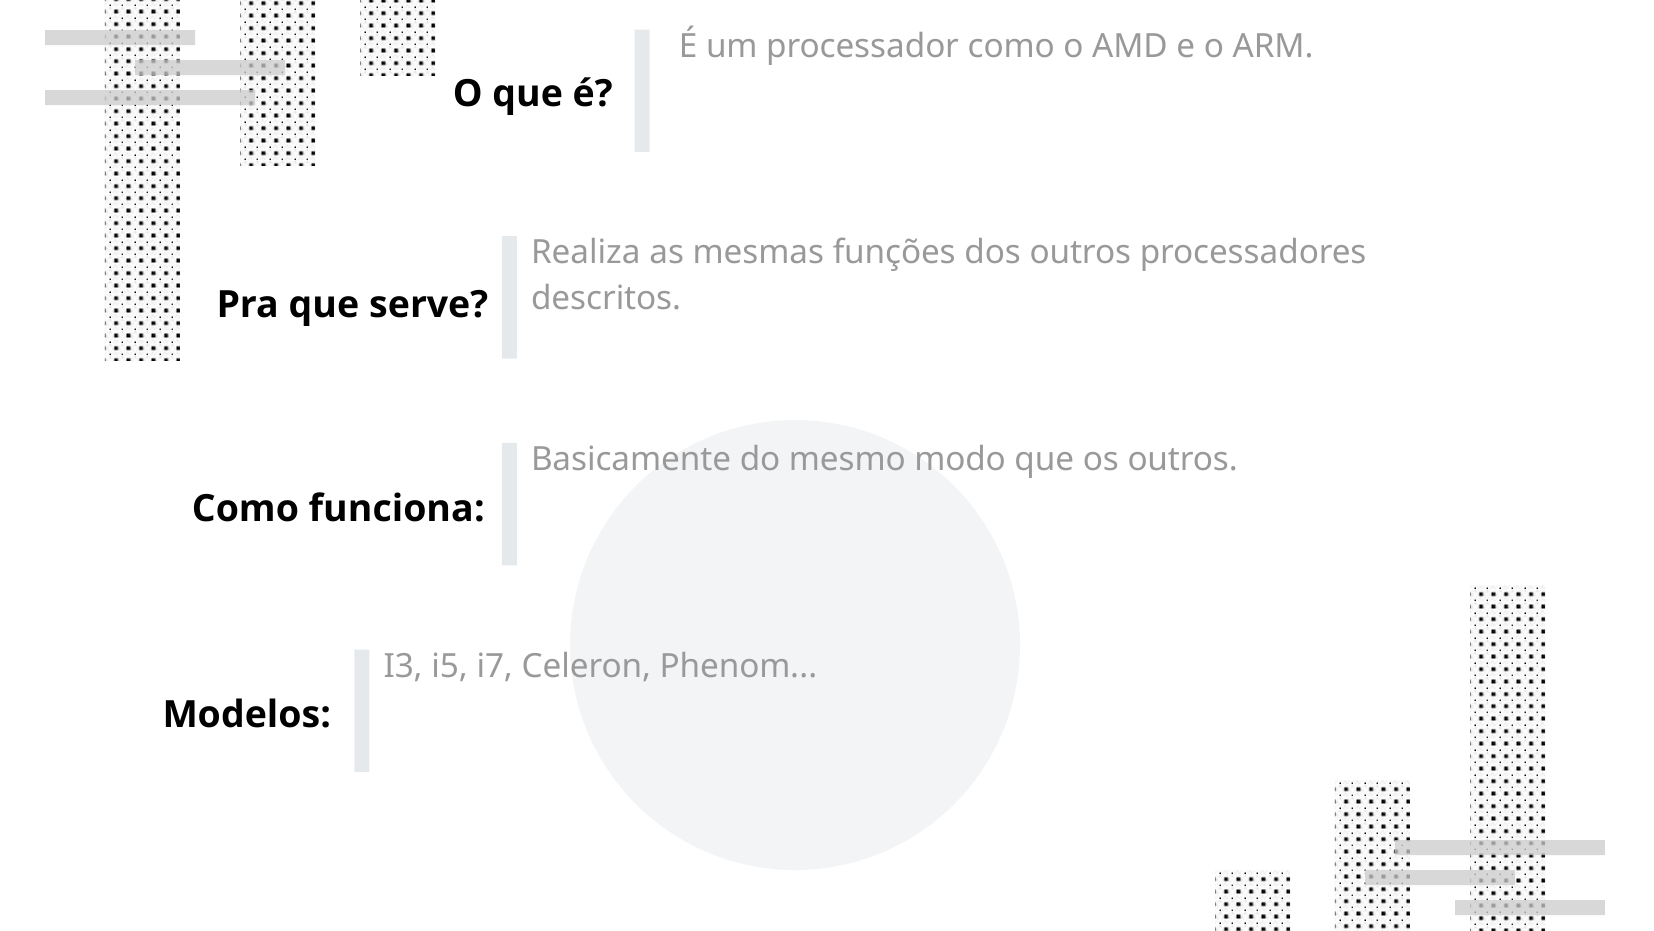

É um processador como o AMD e o ARM.
O que é?
Realiza as mesmas funções dos outros processadores descritos.
Pra que serve?
Basicamente do mesmo modo que os outros.
Como funciona:
I3, i5, i7, Celeron, Phenom...
Modelos: